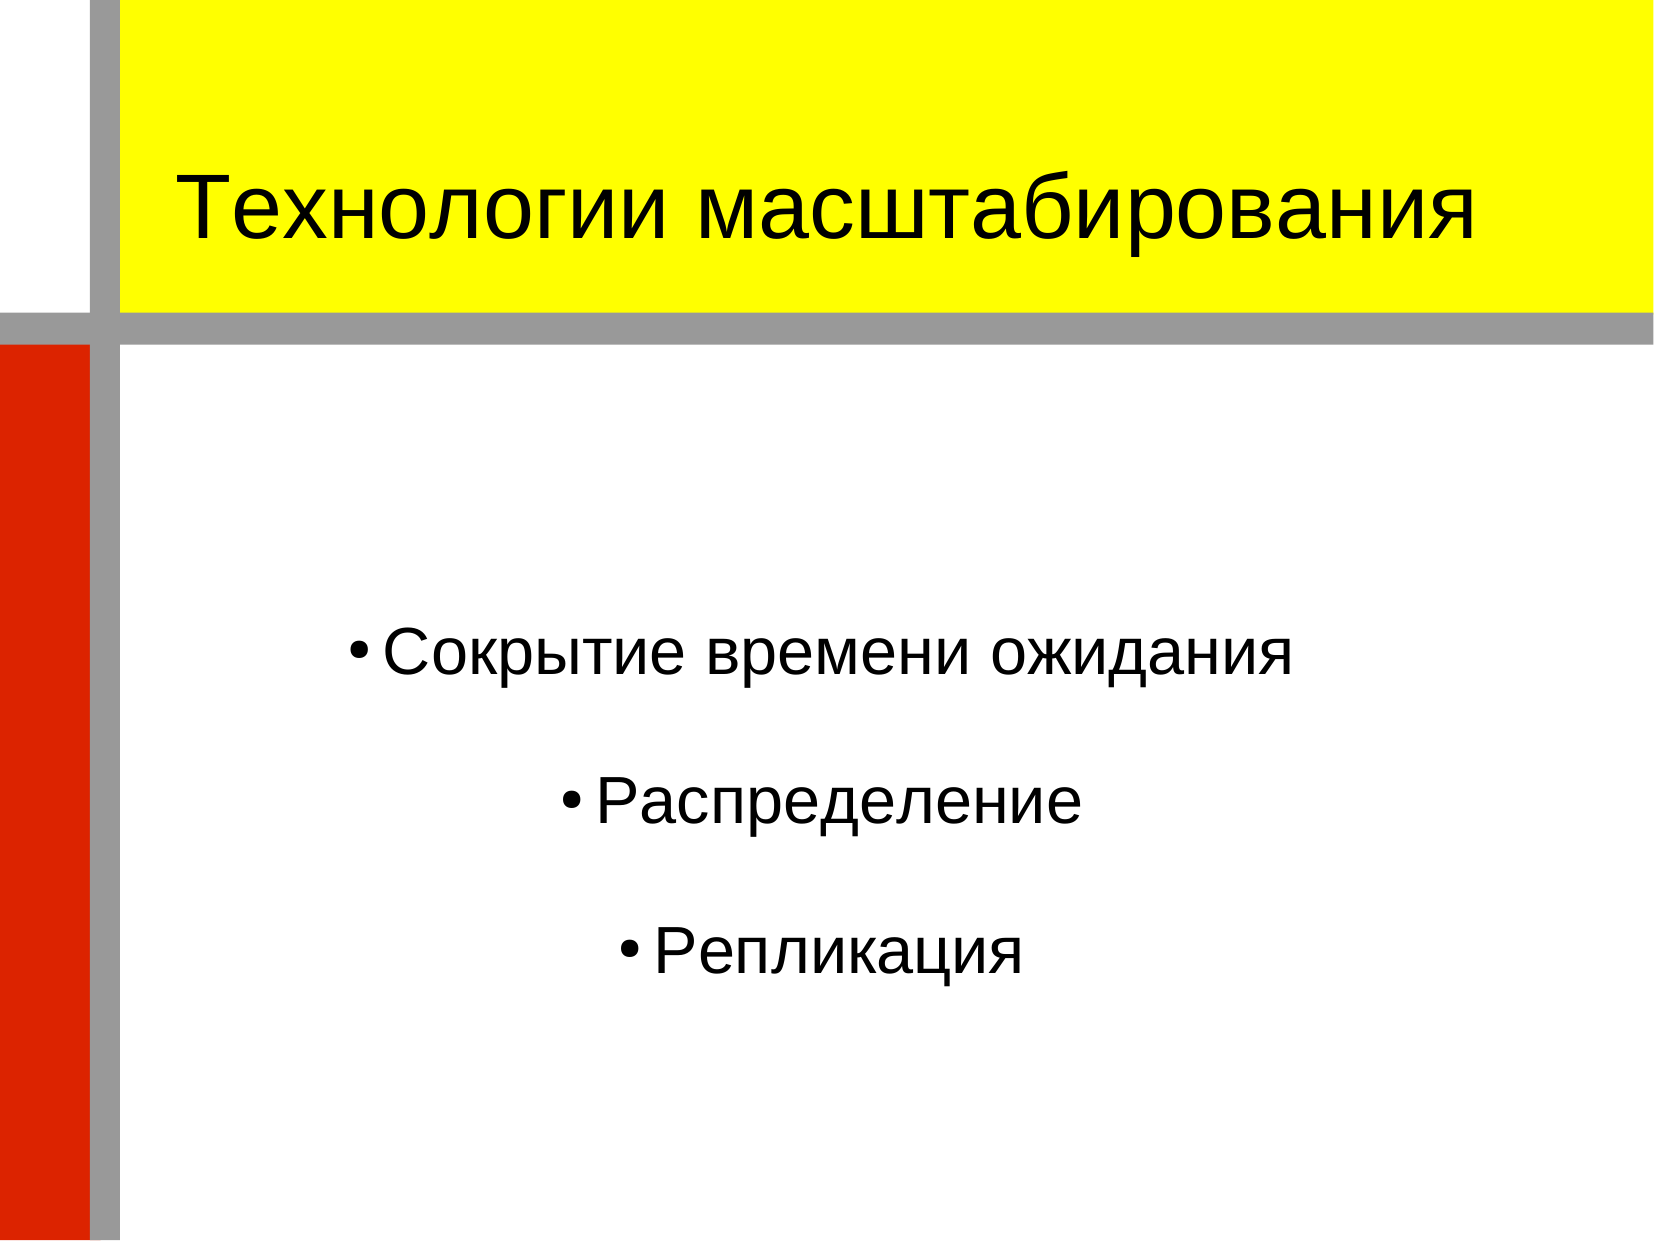

# Технологии масштабирования
Сокрытие времени ожидания
Распределение
Репликация